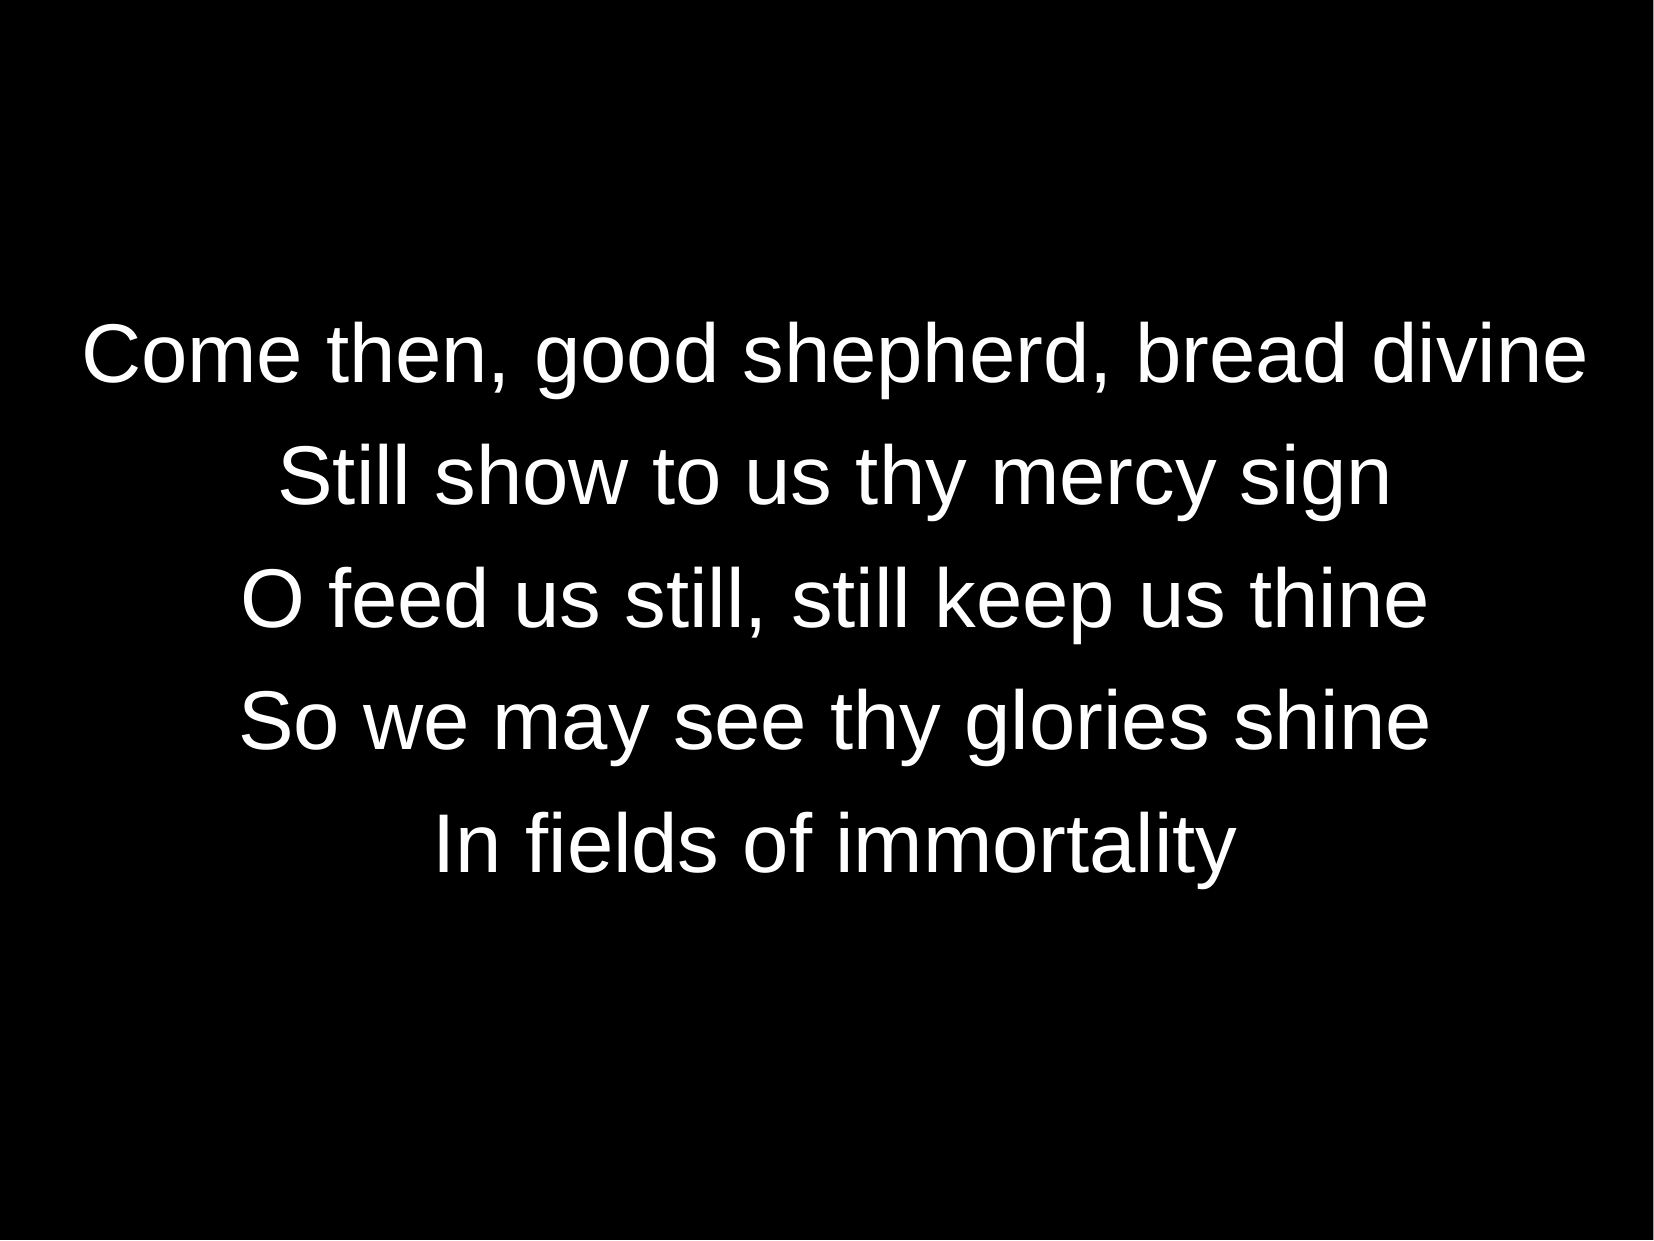

#
Come then, good shepherd, bread divine
Still show to us thy mercy sign
O feed us still, still keep us thine
So we may see thy glories shine
In fields of immortality